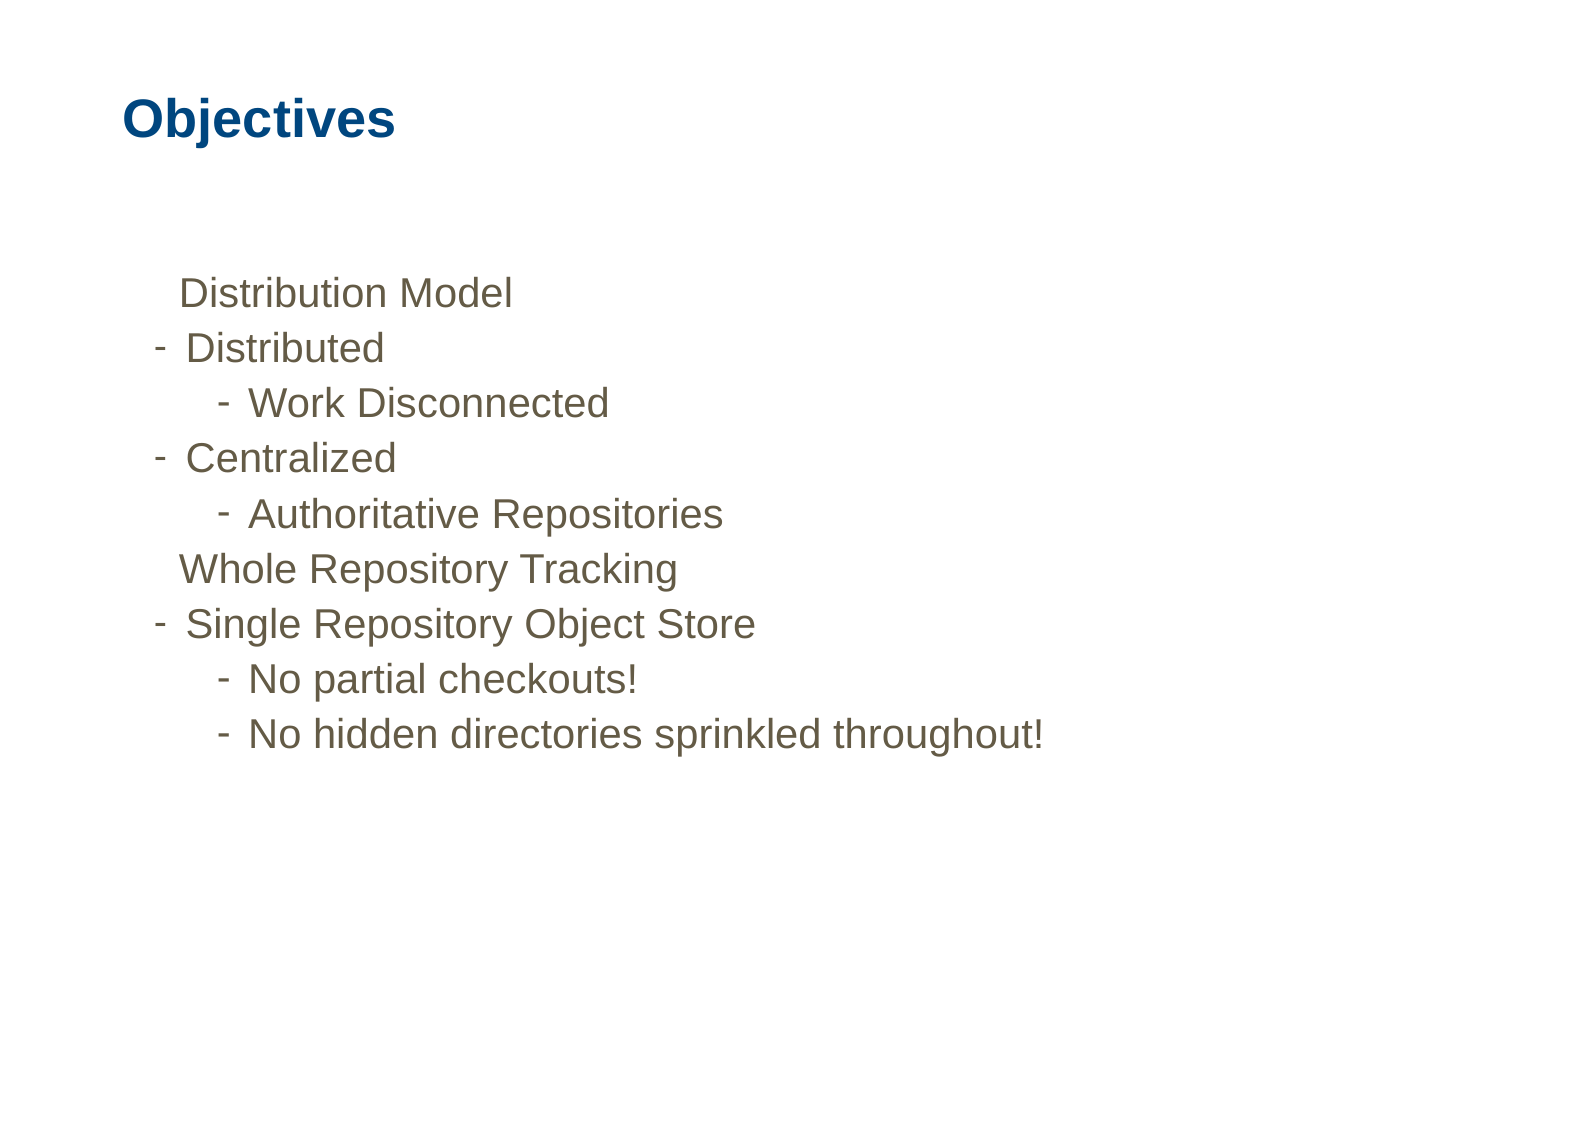

# Objectives
Distribution Model
Distributed
Work Disconnected
Centralized
Authoritative Repositories
Whole Repository Tracking
Single Repository Object Store
No partial checkouts!
No hidden directories sprinkled throughout!